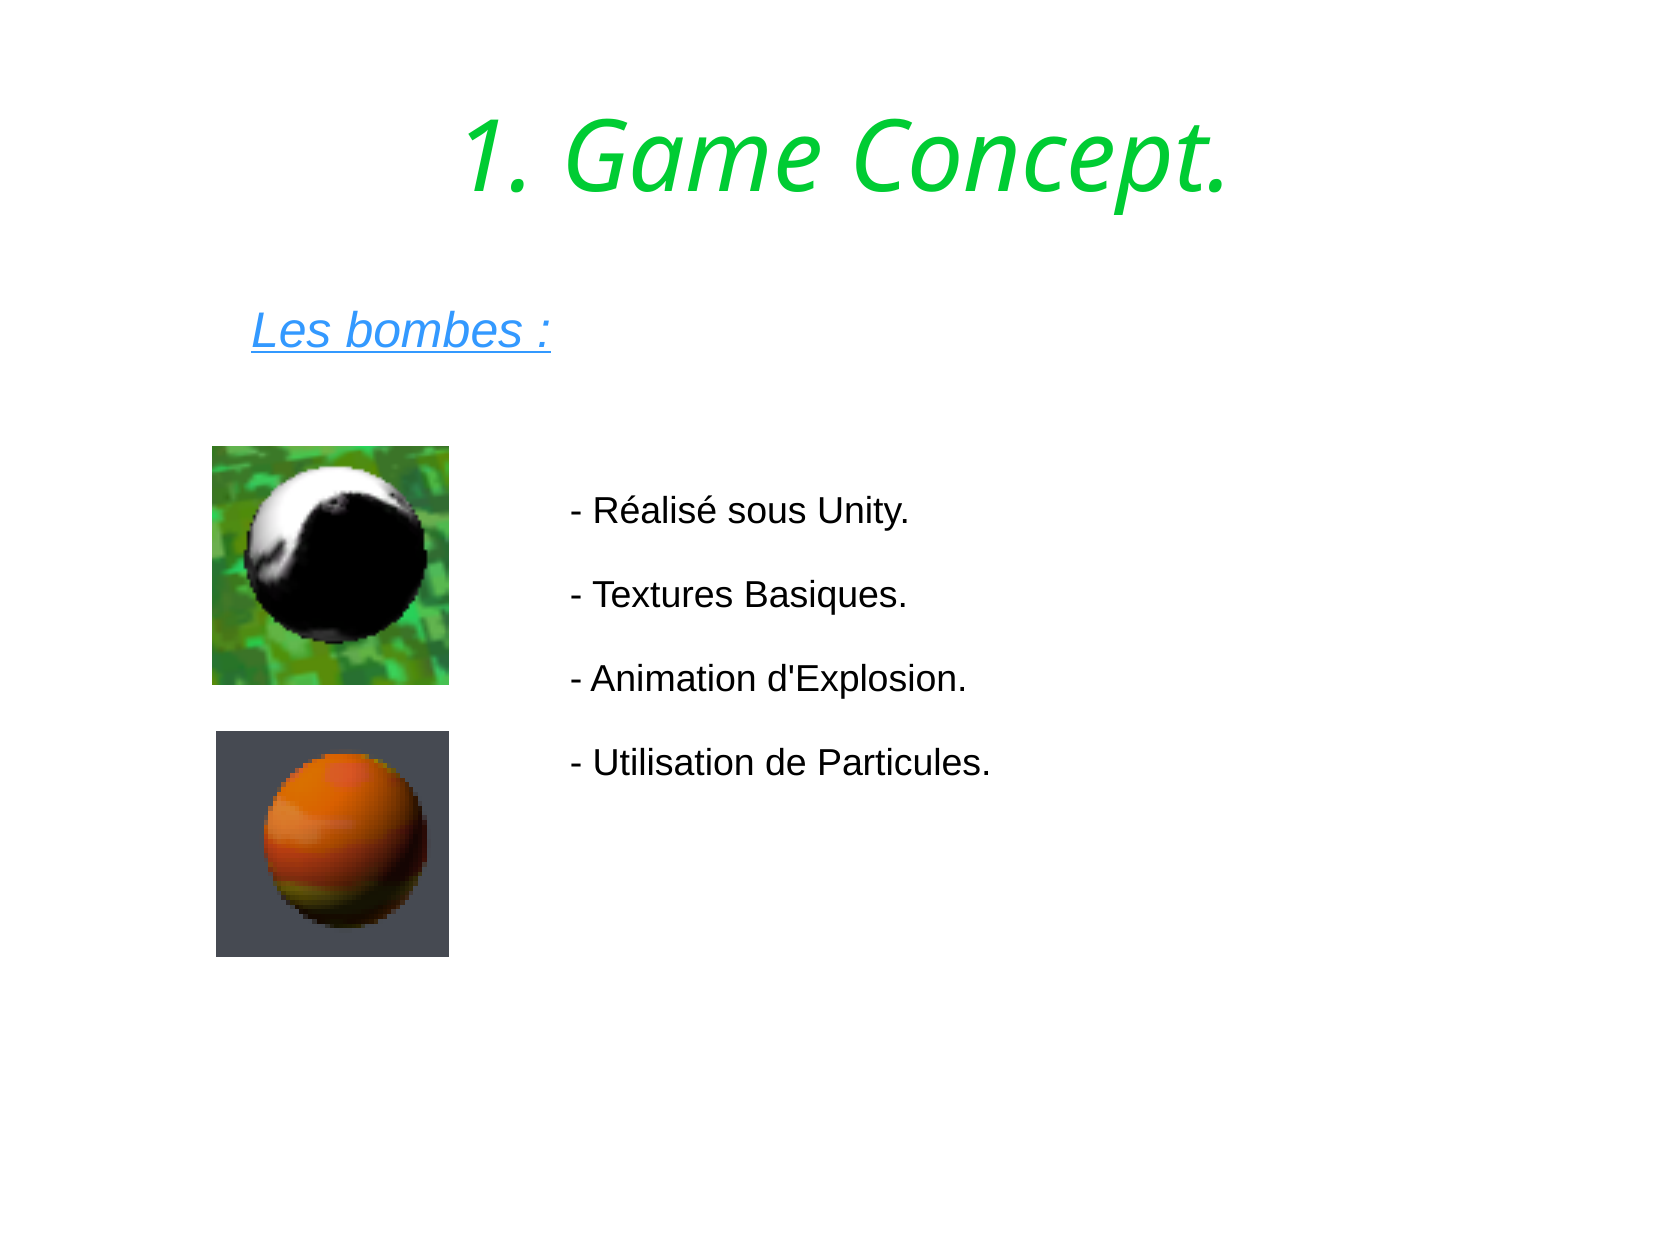

# 1. Game Concept.
Les bombes :
- Réalisé sous Unity.
- Textures Basiques.
- Animation d'Explosion.
- Utilisation de Particules.